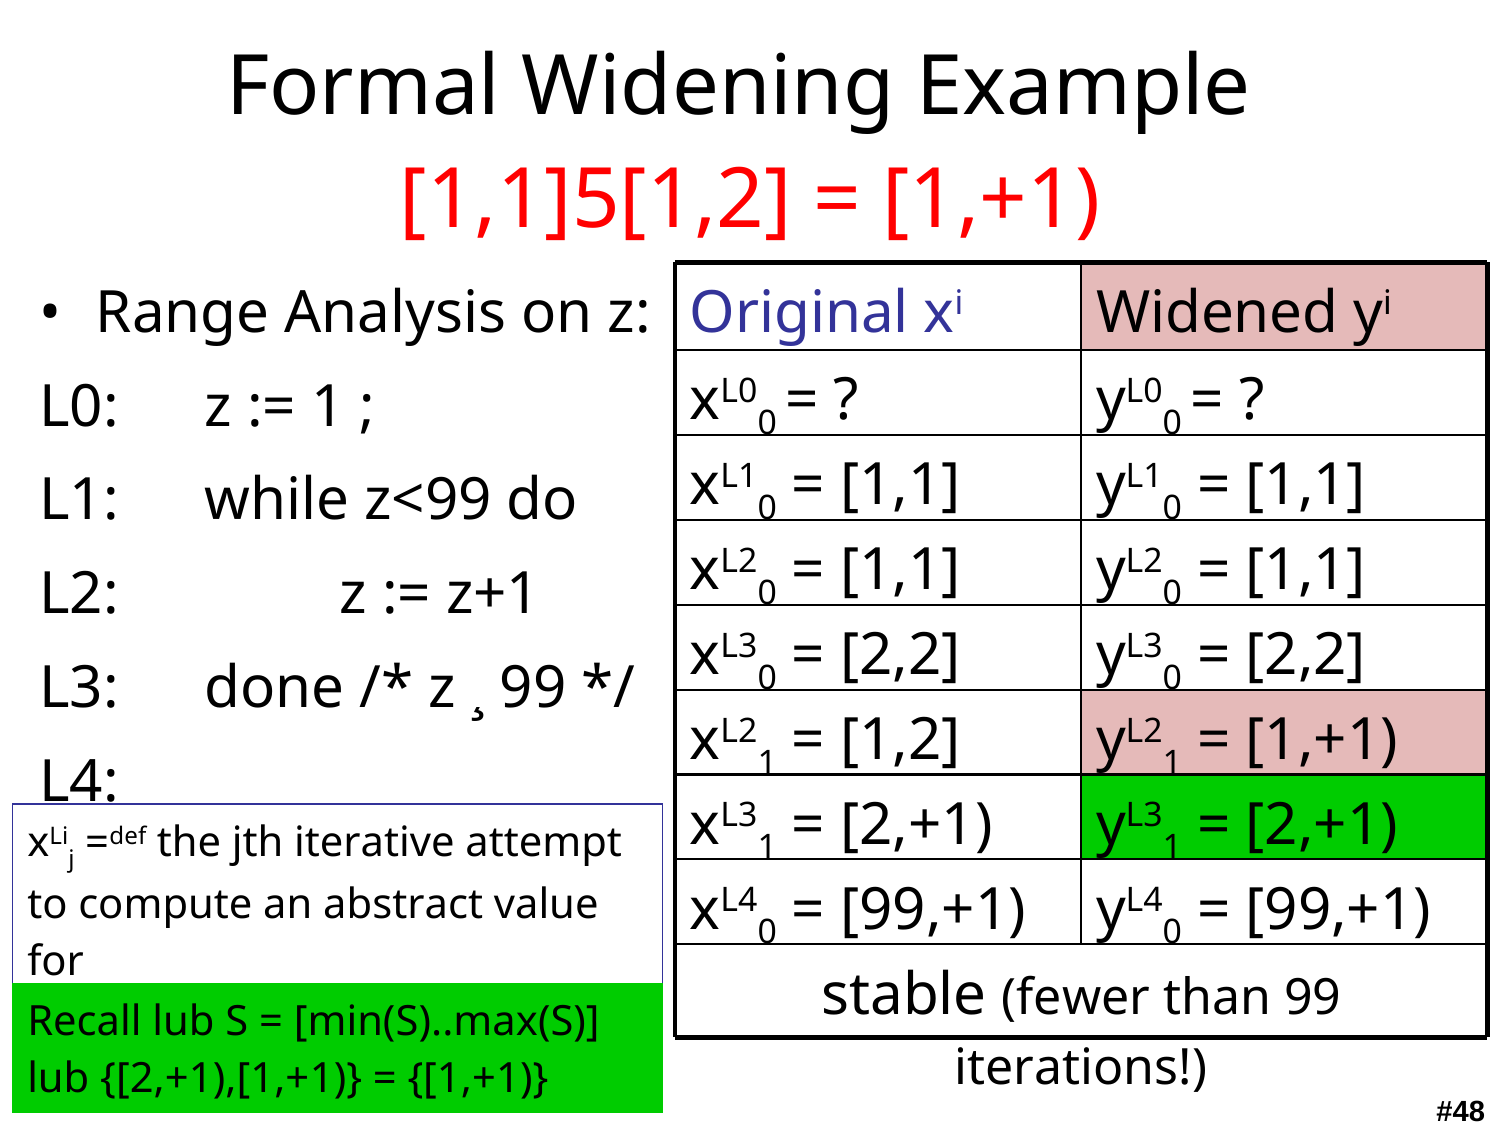

# Formal Widening Example [1,1]5[1,2] = [1,+1)
Range Analysis on z:
L0:	 z := 1 ;
L1:	 while z<99 do
L2:		z := z+1
L3:	 done /* z ¸ 99 */
L4:
Original xi
Widened yi
xL00 = ?
yL00 = ?
xL10 = [1,1]
yL10 = [1,1]
xL20 = [1,1]
yL20 = [1,1]
xL30 = [2,2]
yL30 = [2,2]
xL21 = [1,2]
yL21 = [1,+1)
xL31 = [2,+1)
yL31 = [2,+1)
xL40 = [99,+1)
yL40 = [99,+1)
stable (fewer than 99 iterations!)
xLij =def the jth iterative attempt
to compute an abstract value for
z at label Li
Recall lub S = [min(S)..max(S)]
lub {[2,+1),[1,+1)} = {[1,+1)}
48